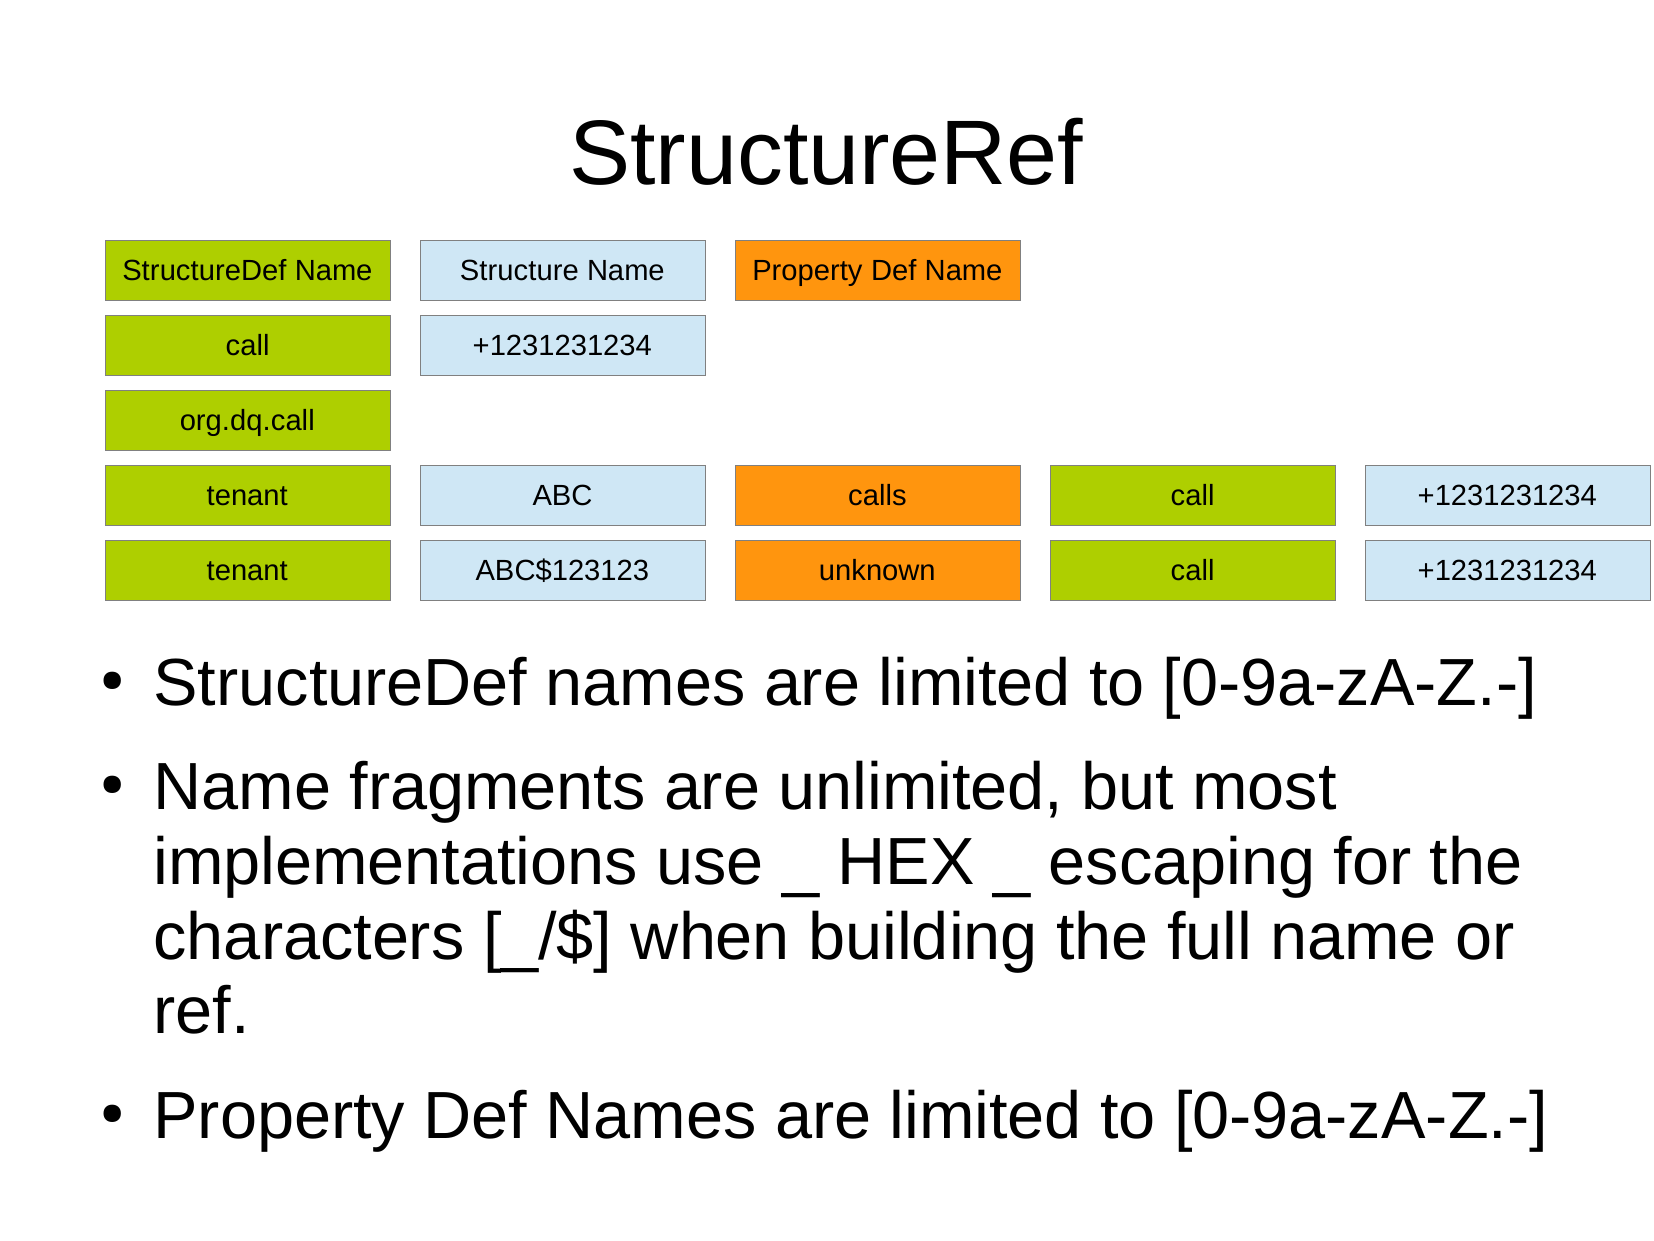

# StructureRef
StructureDef Name
Structure Name
Property Def Name
call
+1231231234
org.dq.call
tenant
ABC
calls
call
+1231231234
tenant
ABC$123123
unknown
call
+1231231234
StructureDef names are limited to [0-9a-zA-Z.-]
Name fragments are unlimited, but most implementations use _ HEX _ escaping for the characters [_/$] when building the full name or ref.
Property Def Names are limited to [0-9a-zA-Z.-]